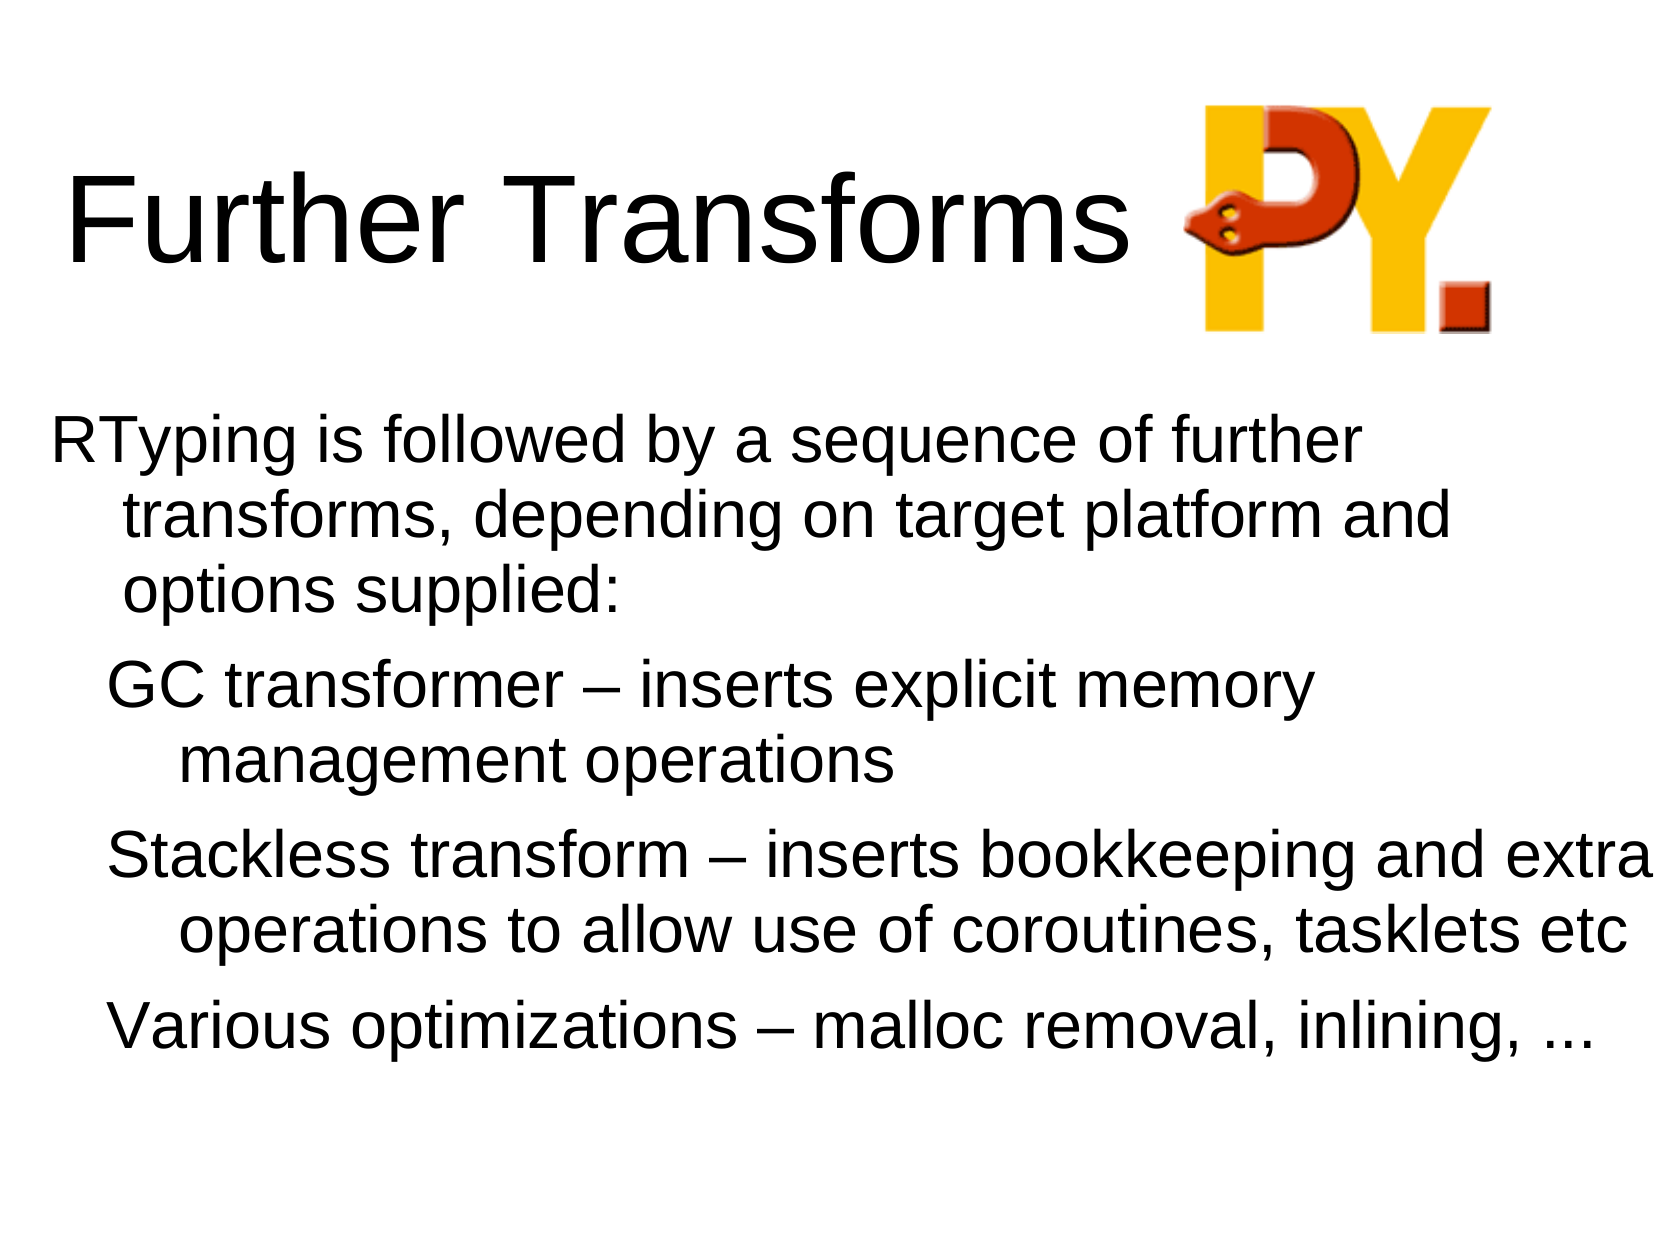

# Further Transforms
RTyping is followed by a sequence of further transforms, depending on target platform and options supplied:
GC transformer – inserts explicit memory management operations
Stackless transform – inserts bookkeeping and extra operations to allow use of coroutines, tasklets etc
Various optimizations – malloc removal, inlining, ...